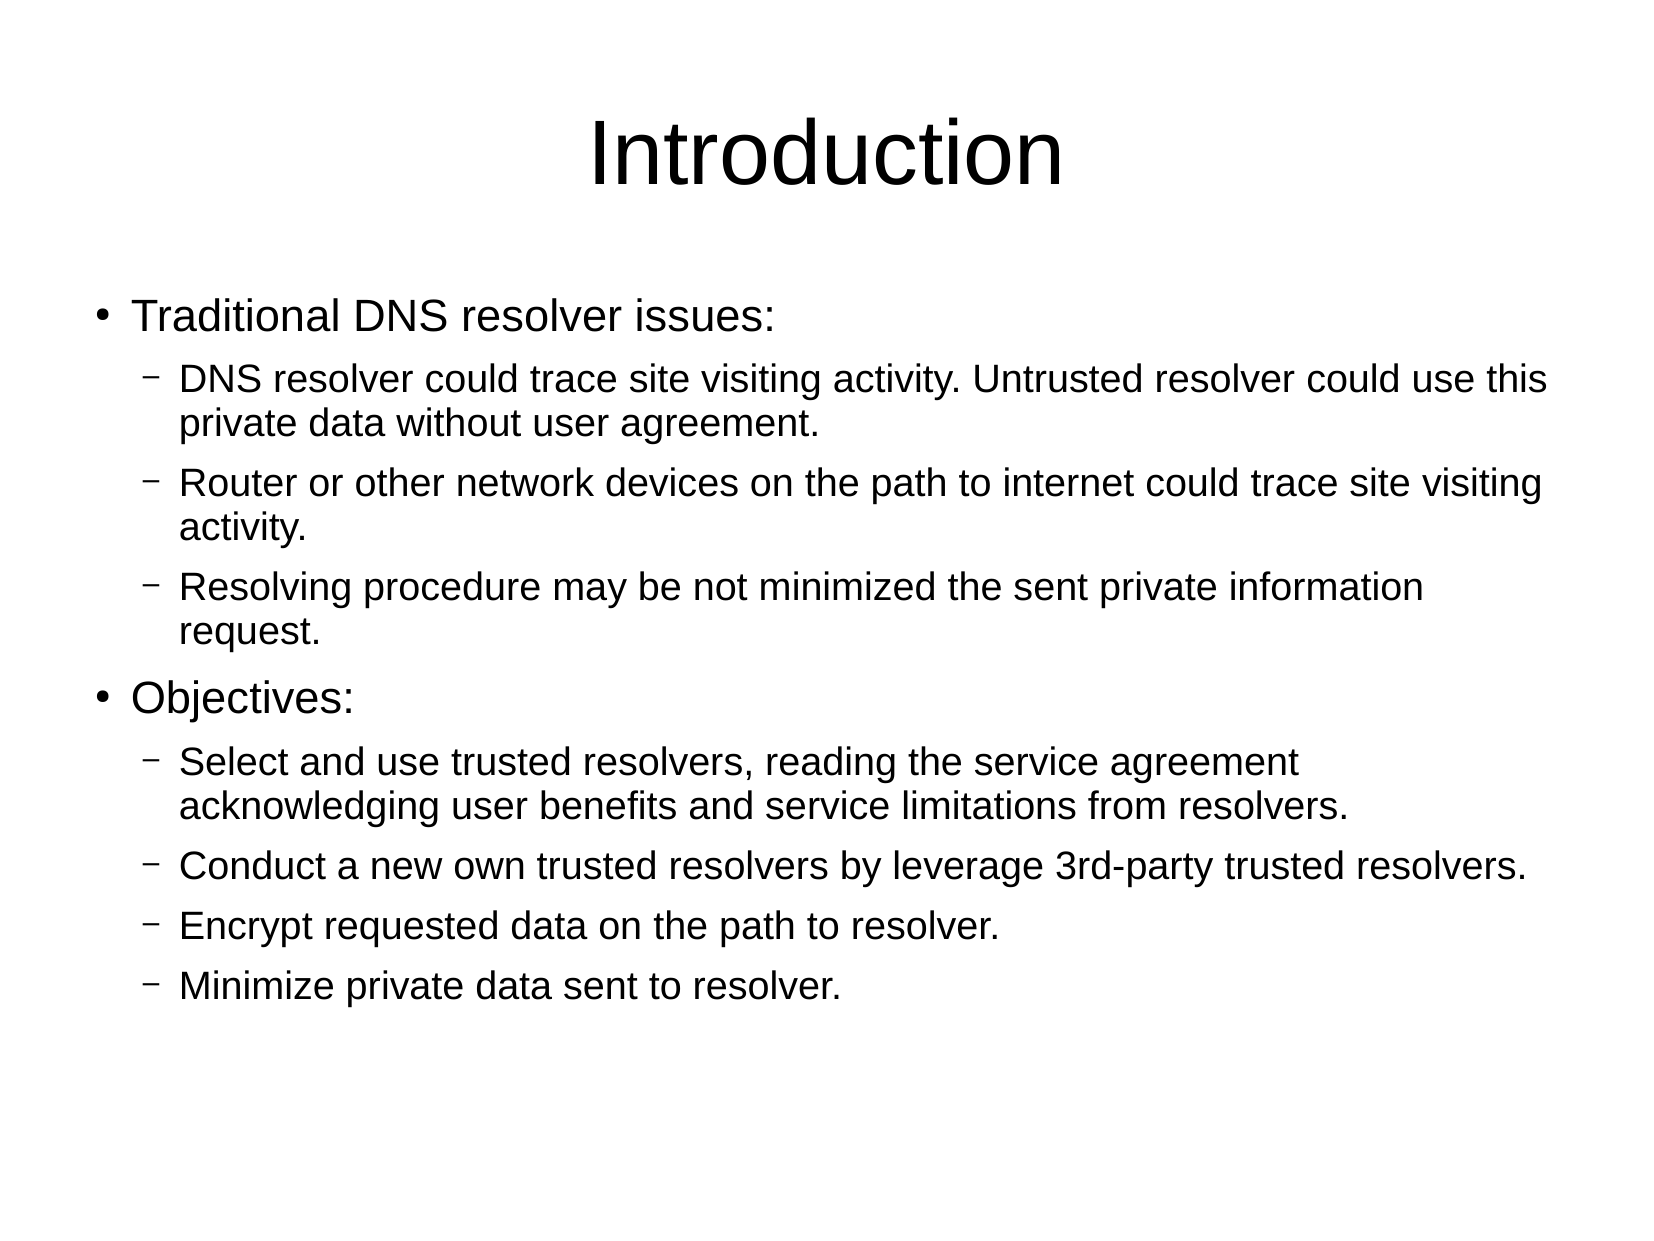

# Introduction
Traditional DNS resolver issues:
DNS resolver could trace site visiting activity. Untrusted resolver could use this private data without user agreement.
Router or other network devices on the path to internet could trace site visiting activity.
Resolving procedure may be not minimized the sent private information request.
Objectives:
Select and use trusted resolvers, reading the service agreement acknowledging user benefits and service limitations from resolvers.
Conduct a new own trusted resolvers by leverage 3rd-party trusted resolvers.
Encrypt requested data on the path to resolver.
Minimize private data sent to resolver.